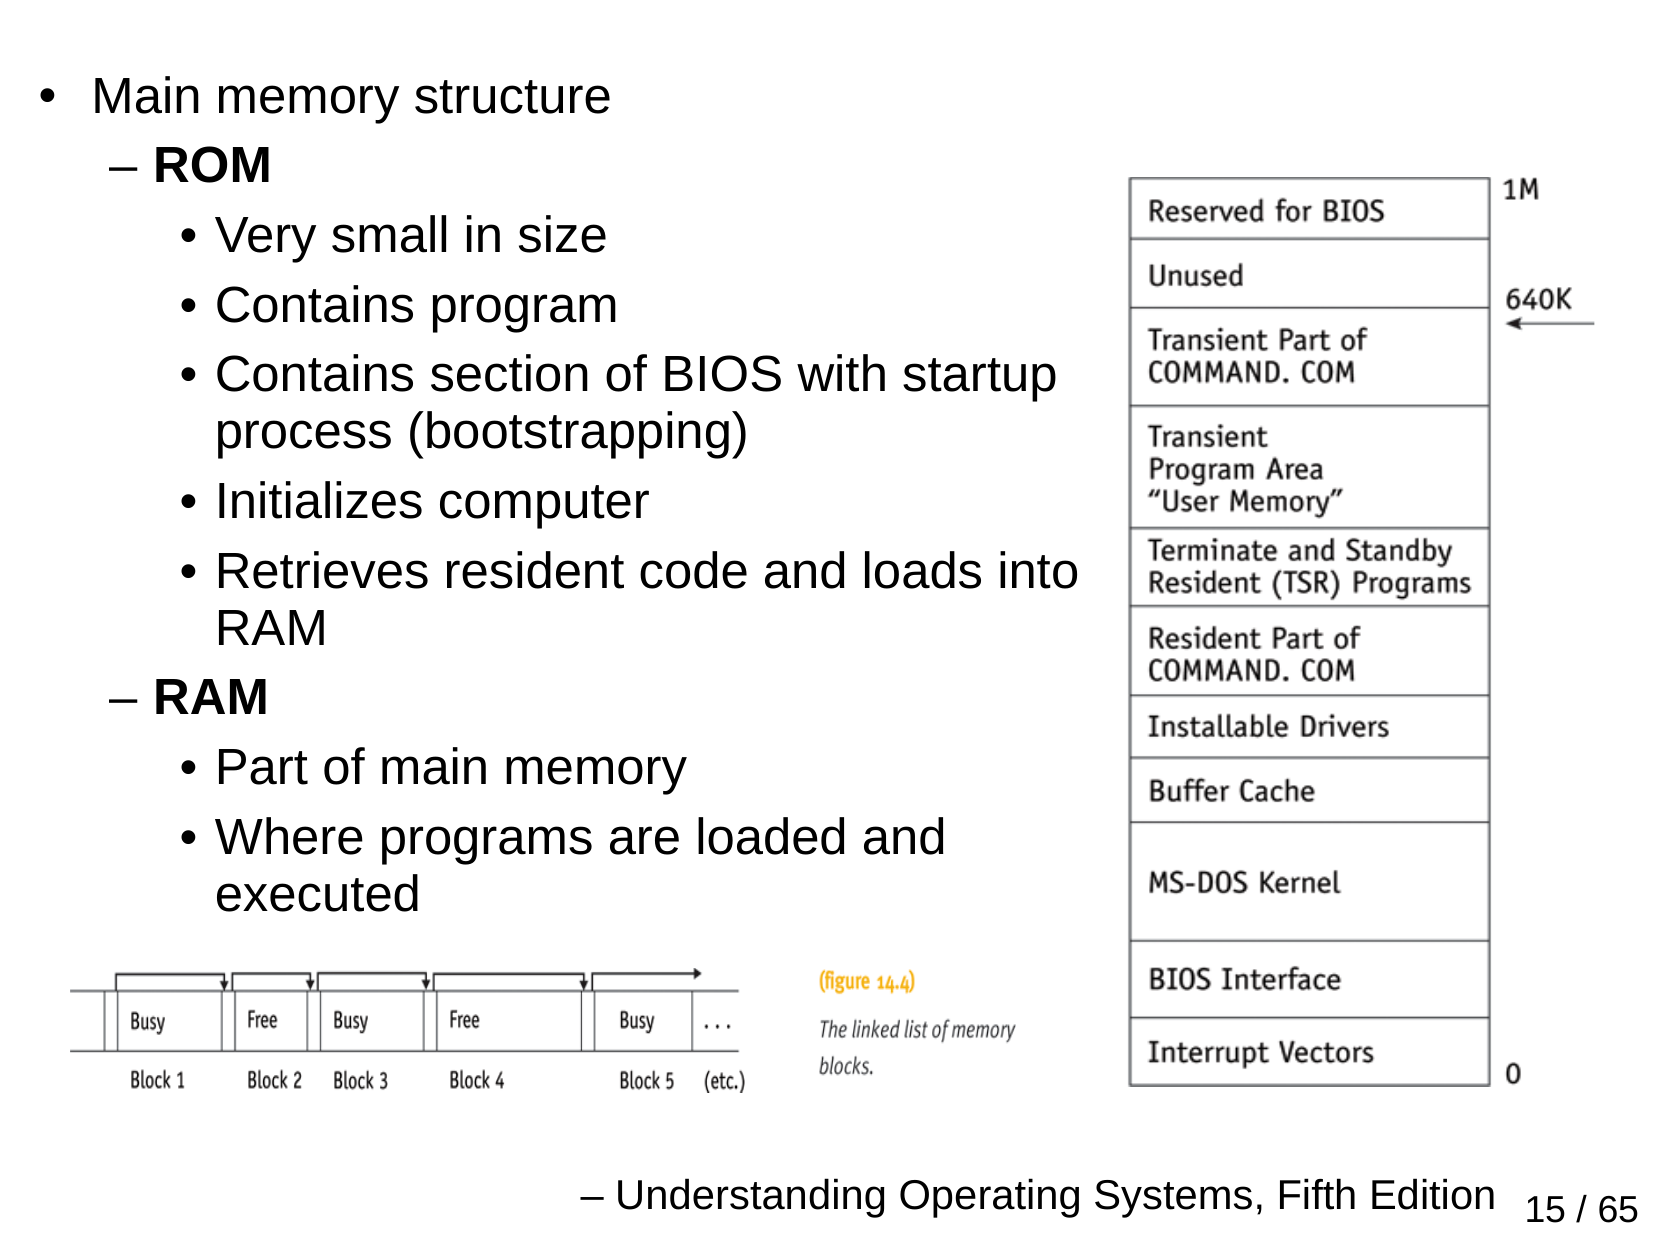

Main memory structure
ROM
Very small in size
Contains program
Contains section of BIOS with startup process (bootstrapping)
Initializes computer
Retrieves resident code and loads into RAM
RAM
Part of main memory
Where programs are loaded and executed
– Understanding Operating Systems, Fifth Edition